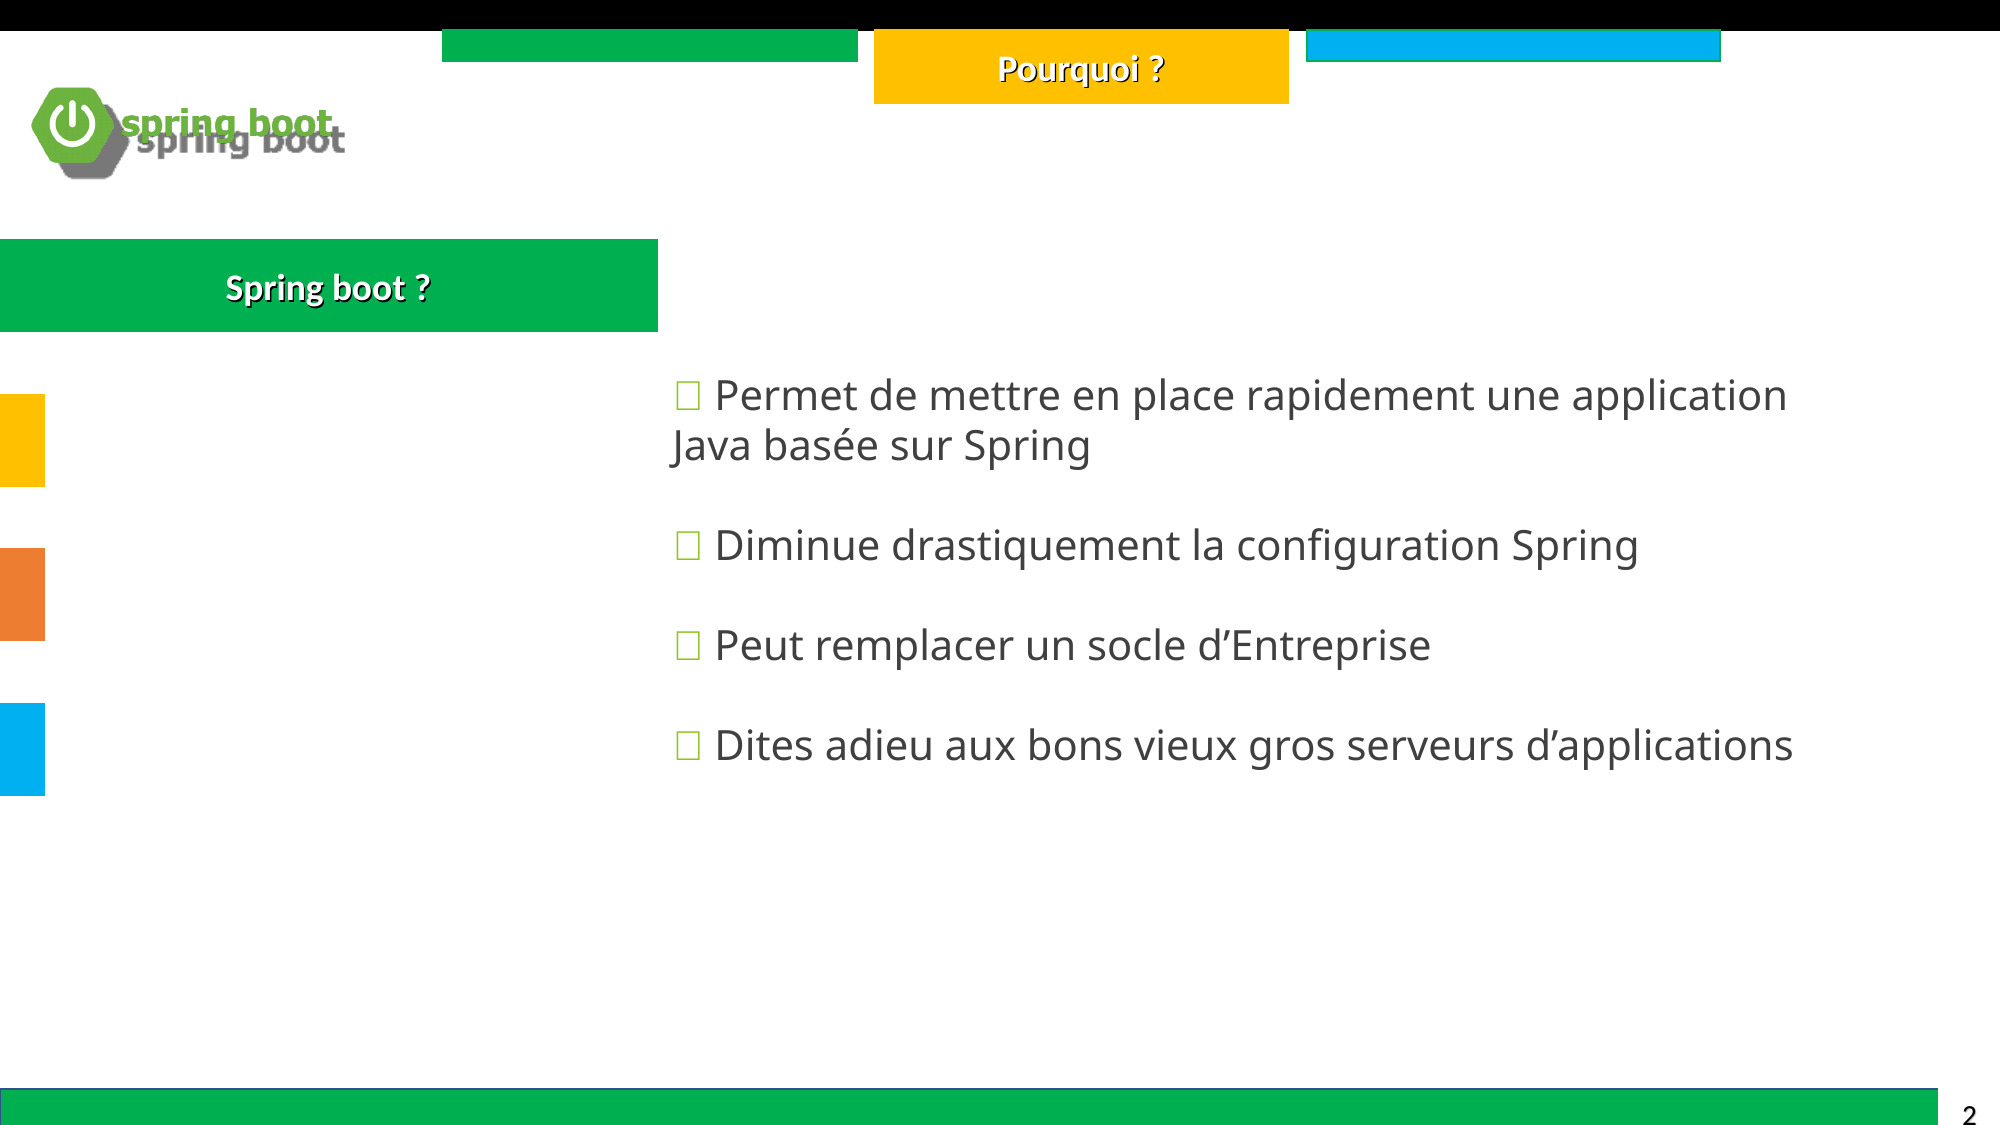

Pourquoi ?
Spring boot ?
 Permet de mettre en place rapidement une application
Java basée sur Spring
 Diminue drastiquement la configuration Spring
 Peut remplacer un socle d’Entreprise
 Dites adieu aux bons vieux gros serveurs d’applications
2